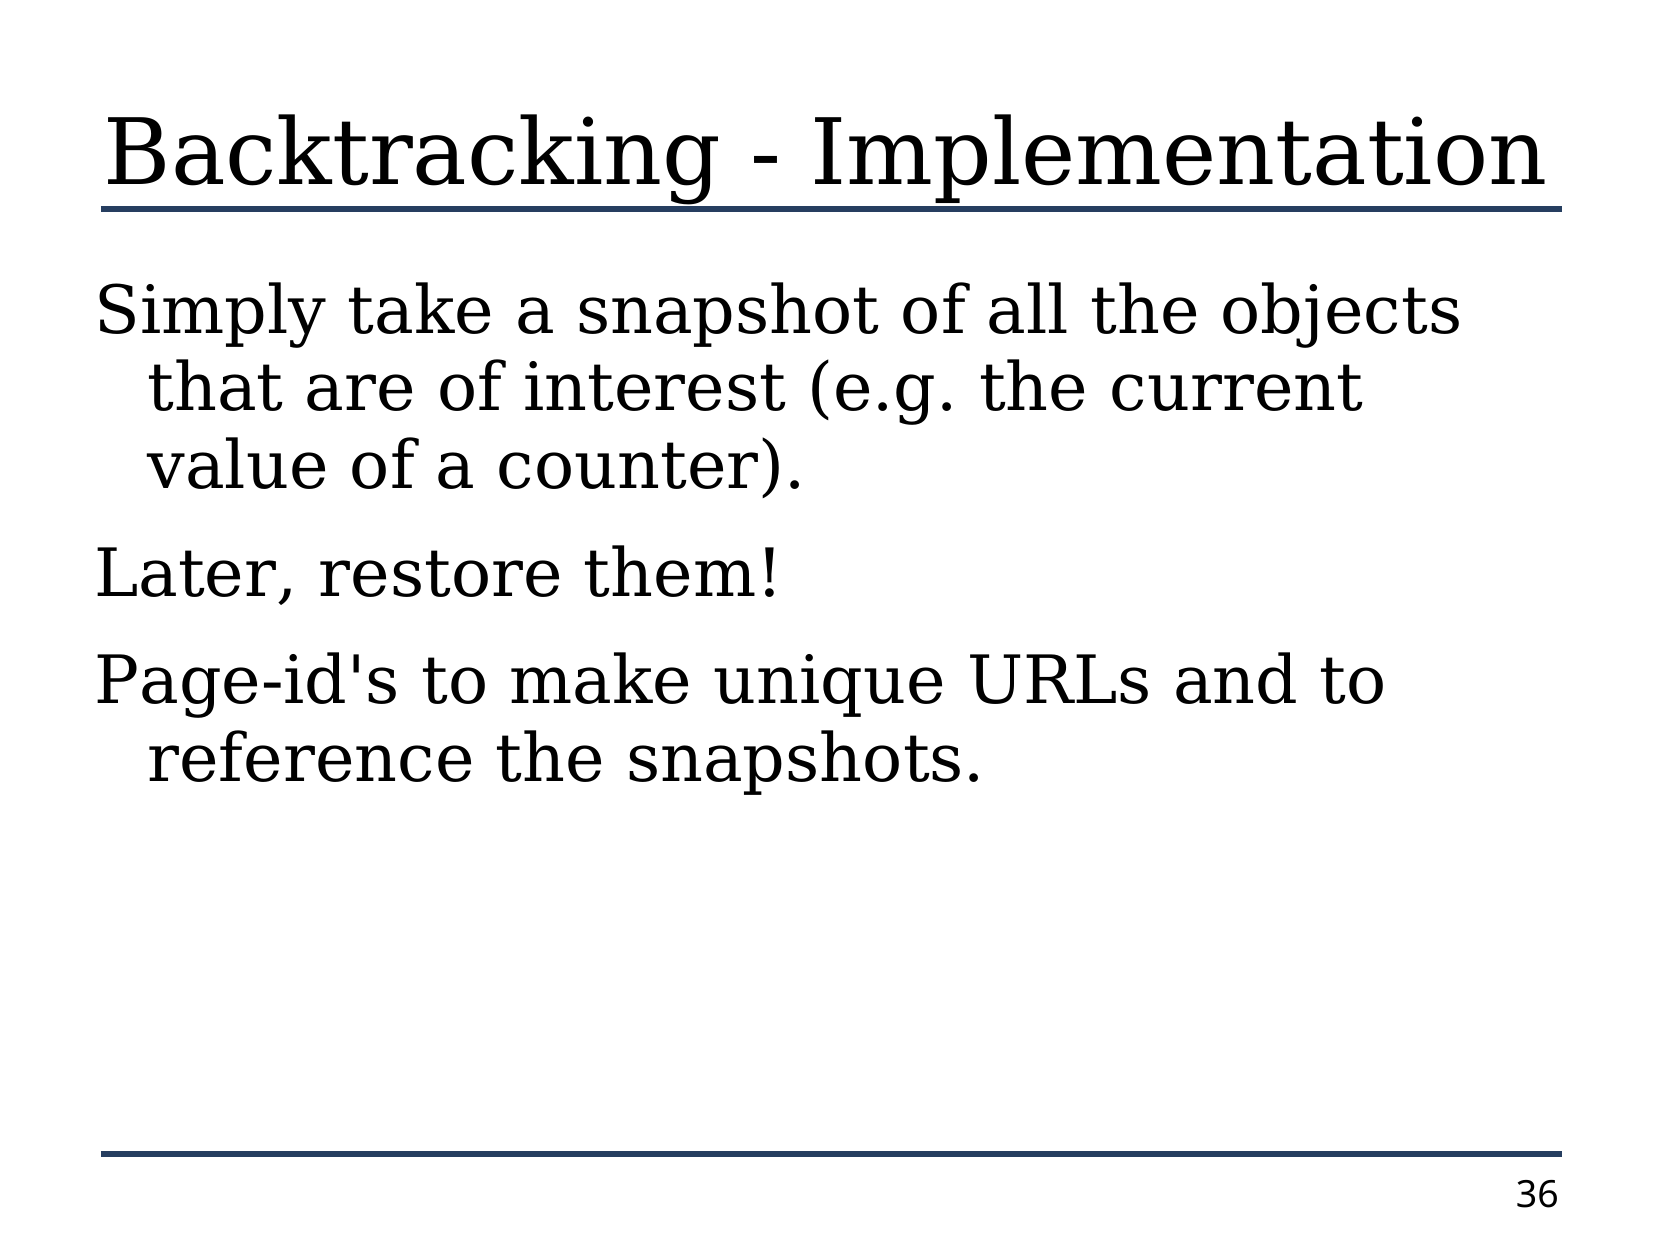

# Backtracking - Implementation
Simply take a snapshot of all the objects that are of interest (e.g. the current value of a counter).
Later, restore them!
Page-id's to make unique URLs and to reference the snapshots.